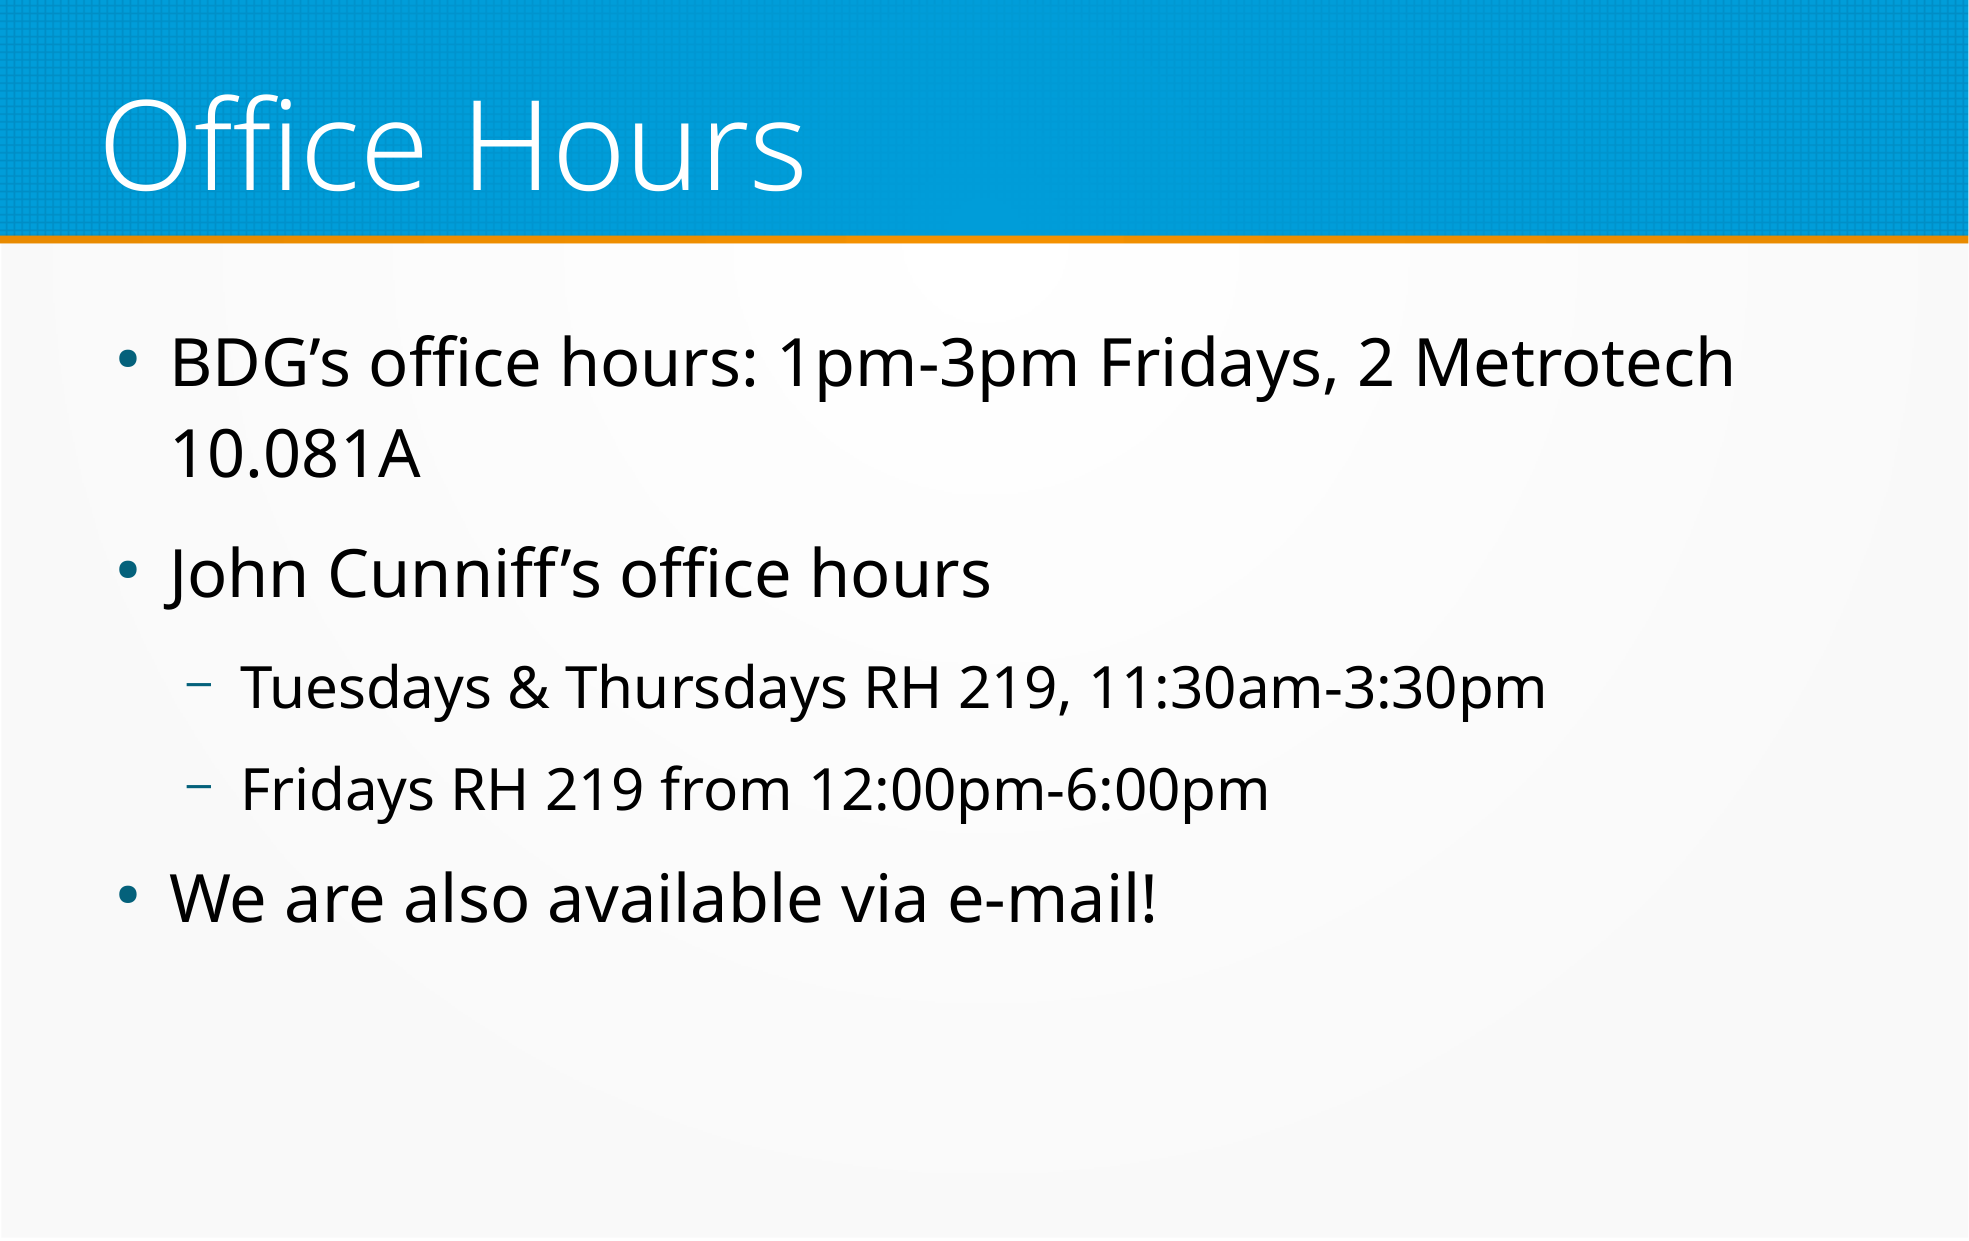

# Office Hours
BDG’s office hours: 1pm-3pm Fridays, 2 Metrotech 10.081A
John Cunniff’s office hours
Tuesdays & Thursdays RH 219, 11:30am-3:30pm
Fridays RH 219 from 12:00pm-6:00pm
We are also available via e-mail!